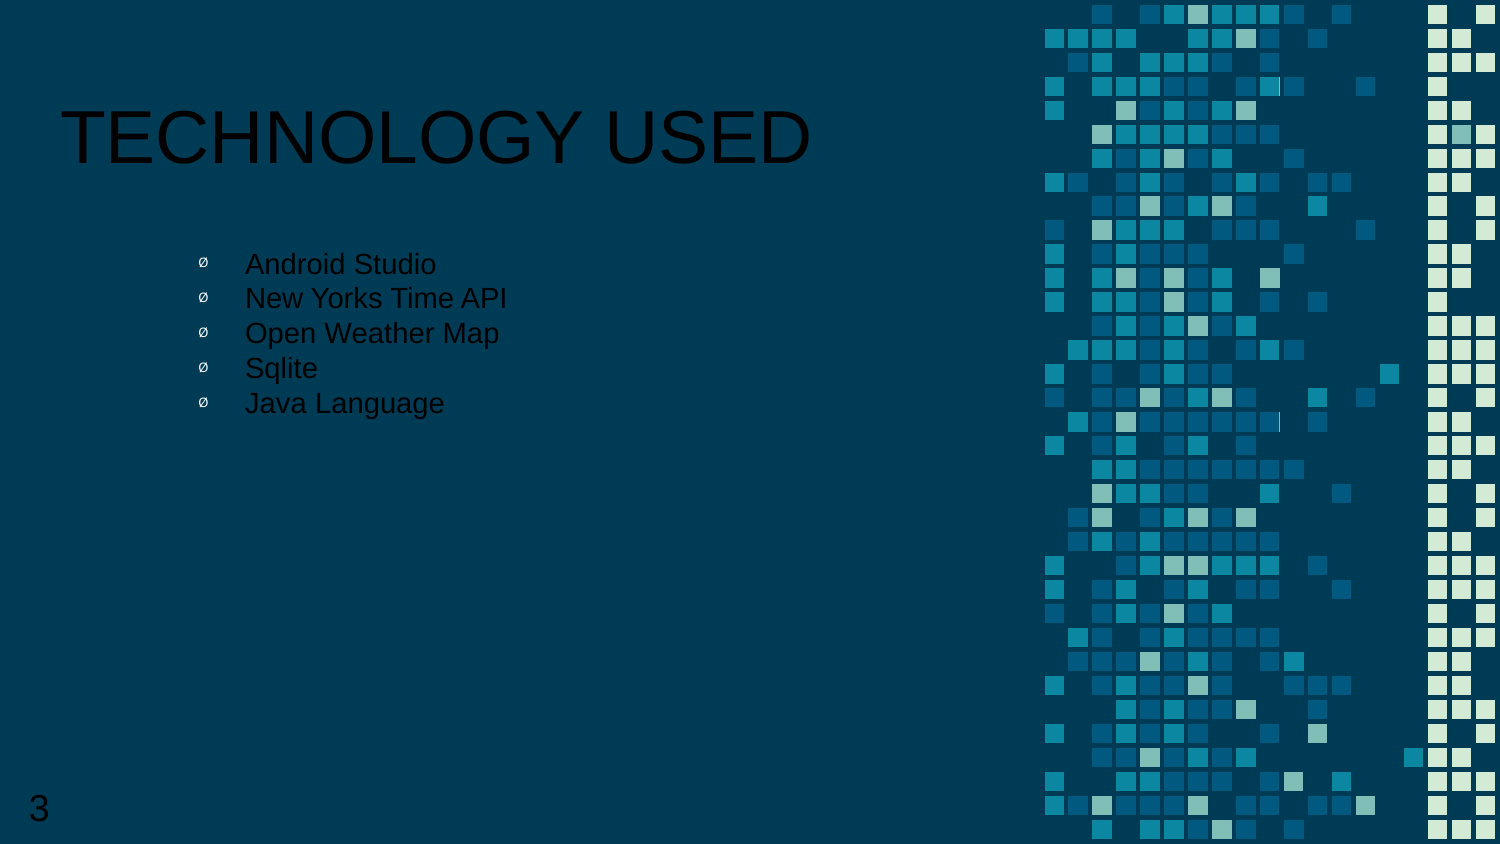

# TECHNOLOGY USED
Android Studio
New Yorks Time API
Open Weather Map
Sqlite
Java Language